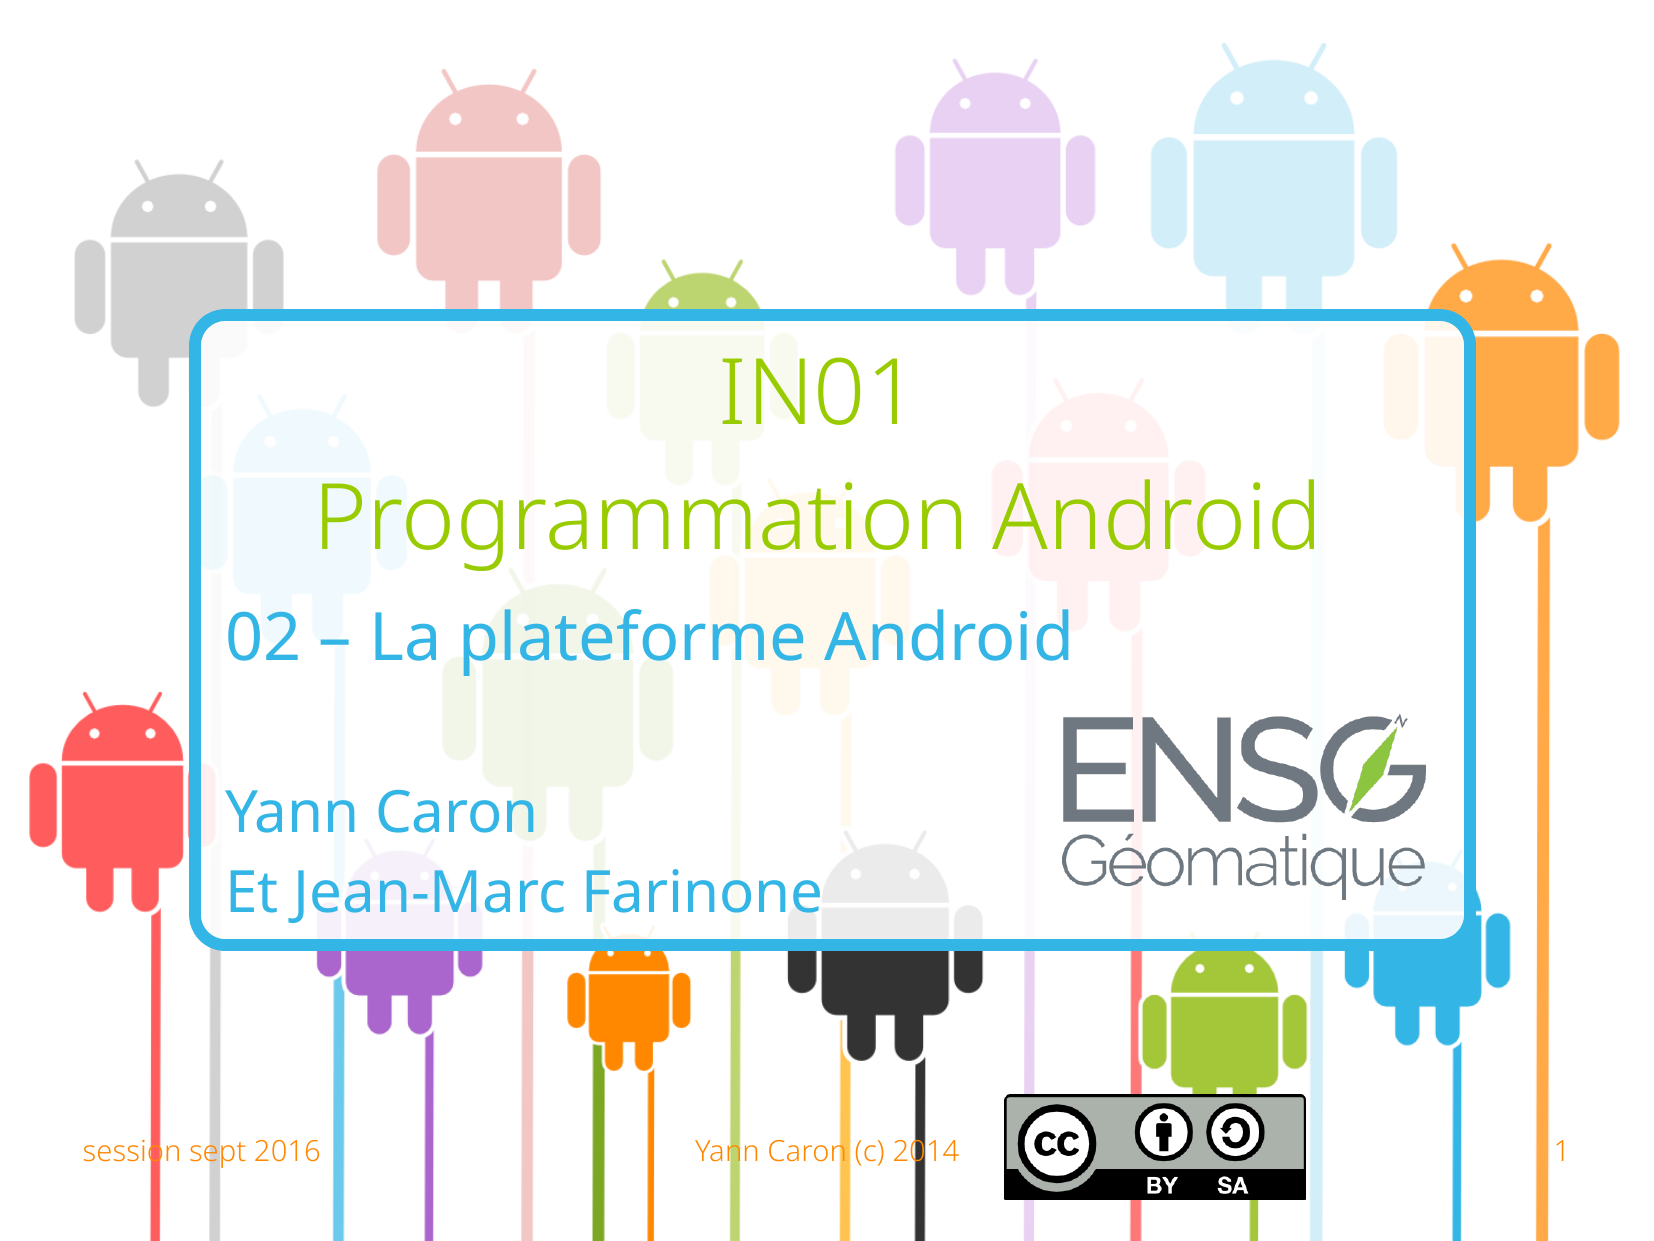

# IN01 Programmation Android
02 – La plateforme Android
Yann Caron
Et Jean-Marc Farinone
session sept 2016
Yann Caron (c) 2014
1